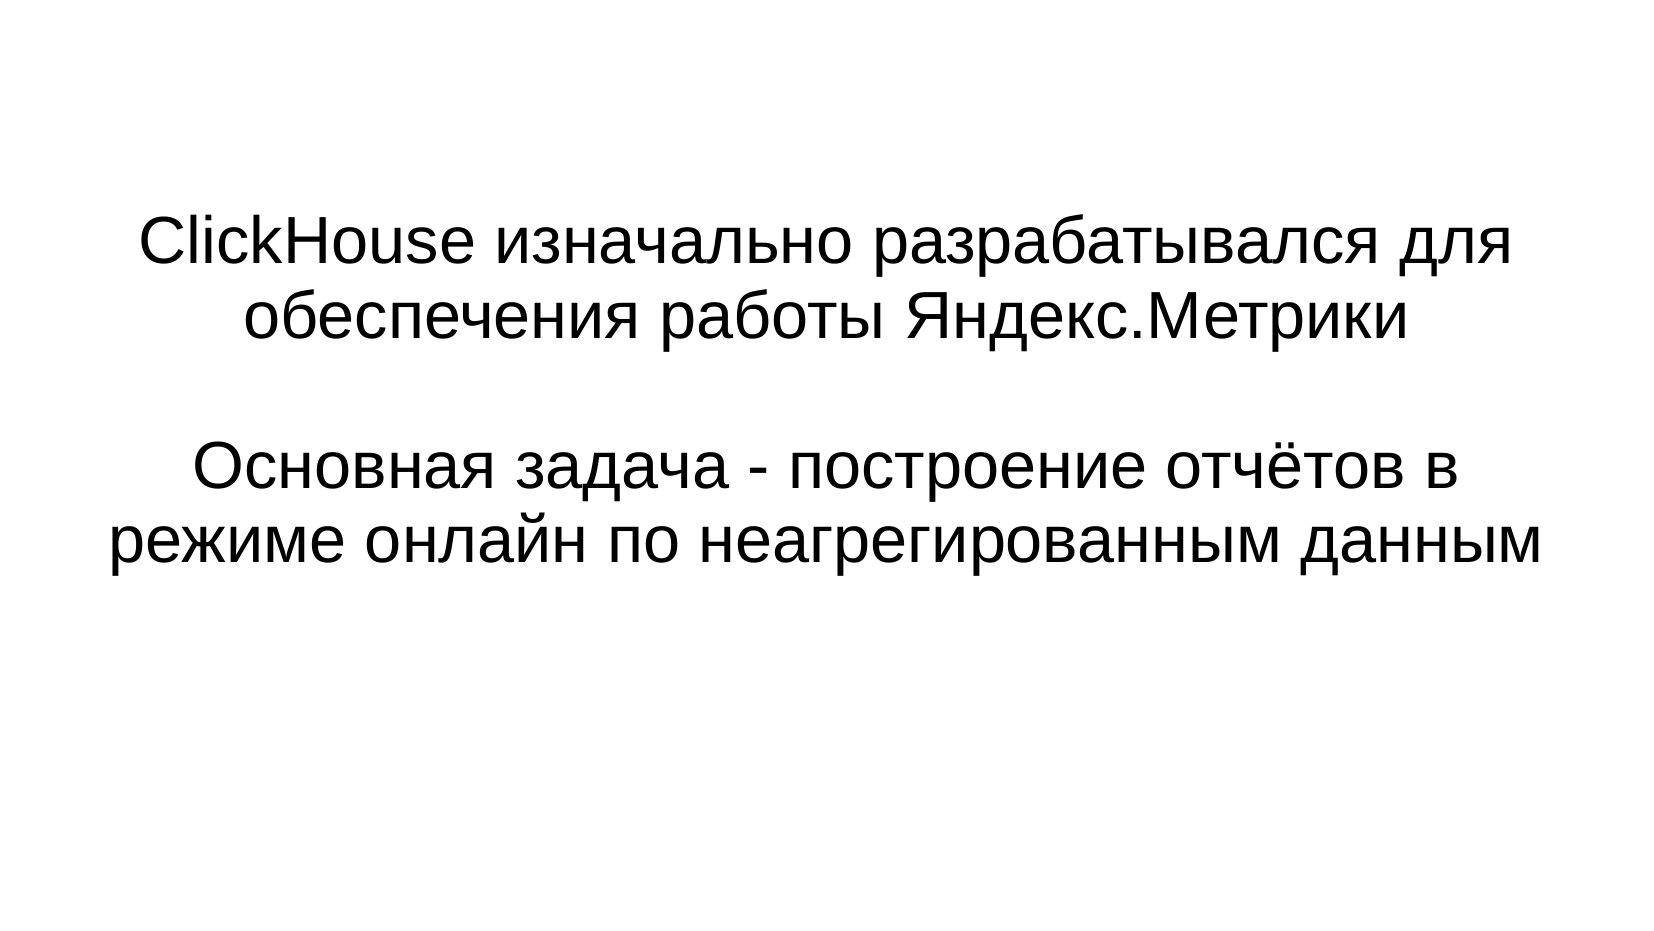

# ClickHouse изначально разрабатывался для обеспечения работы Яндекс.Метрики
Основная задача - построение отчётов в режиме онлайн по неагрегированным данным